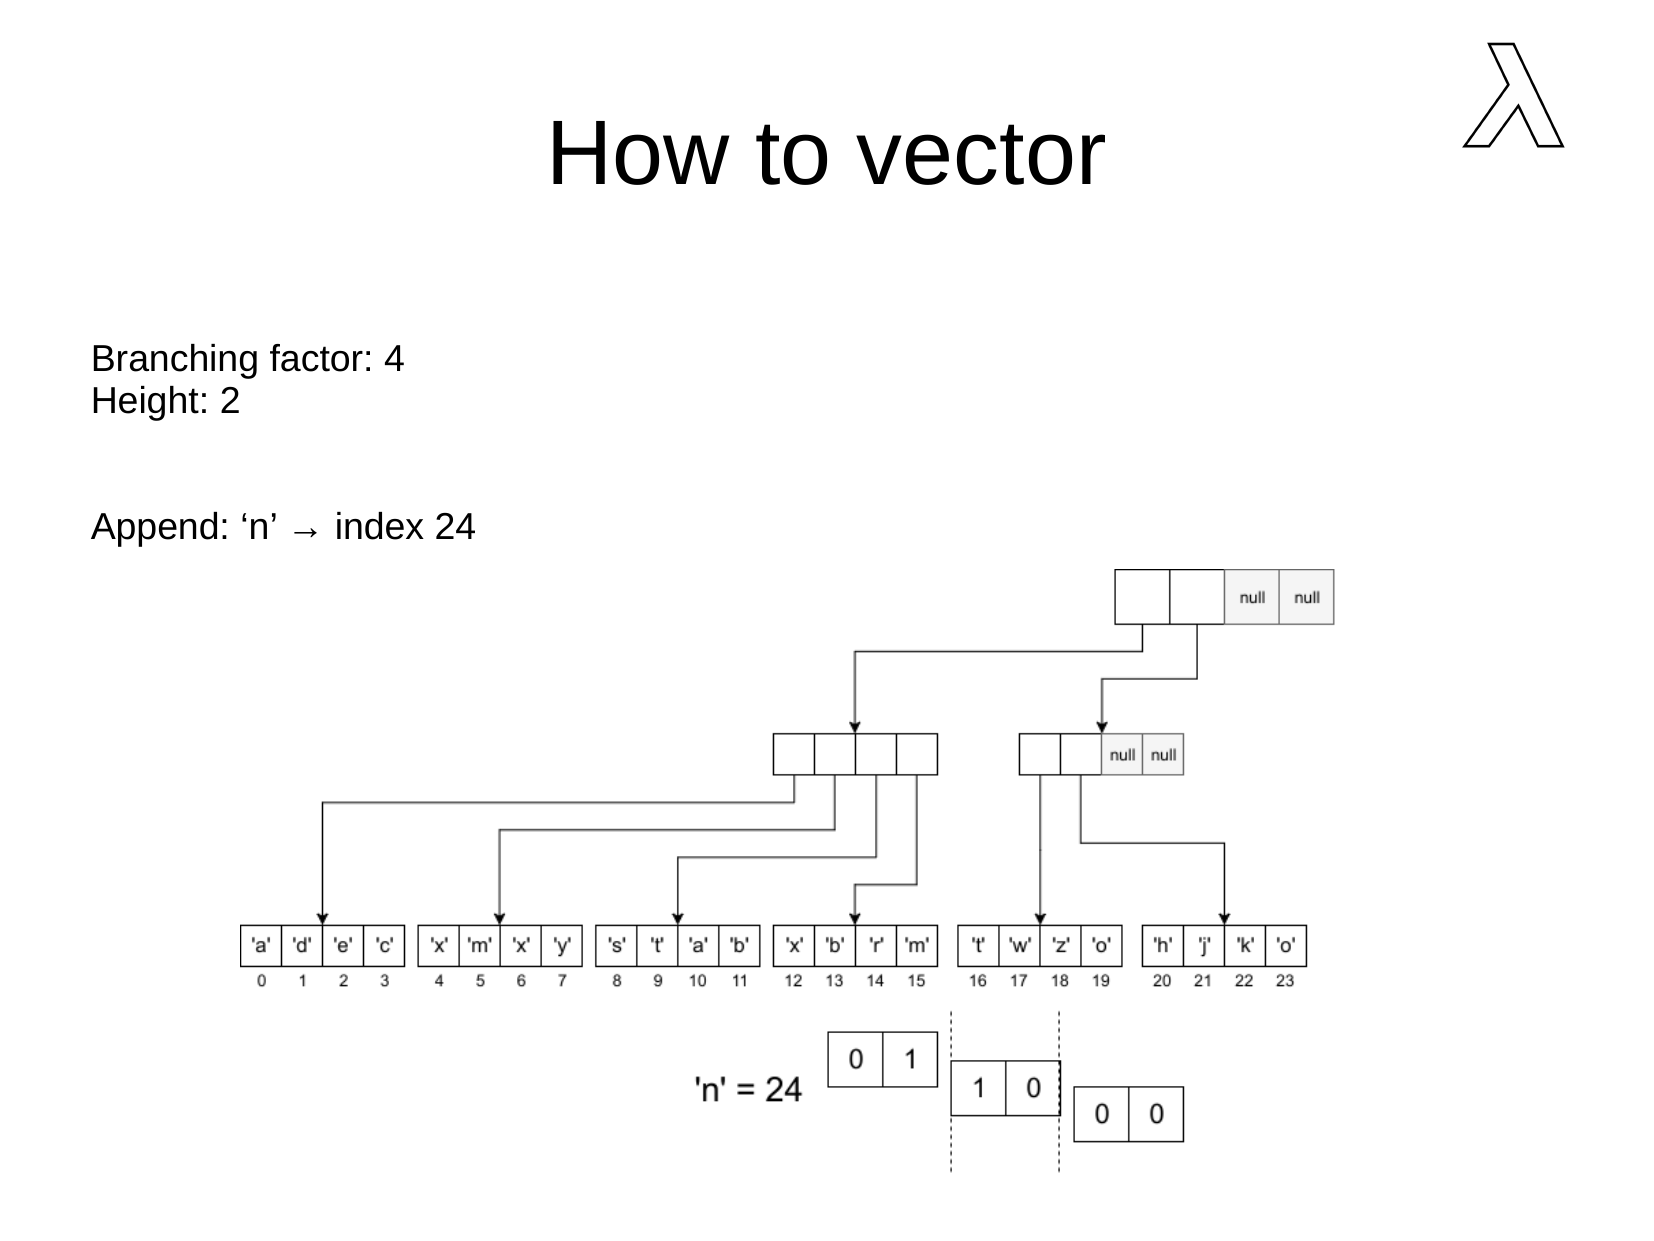

# How to vector
Branching factor: 4
Height: 2
Append: ‘n’ → index 24